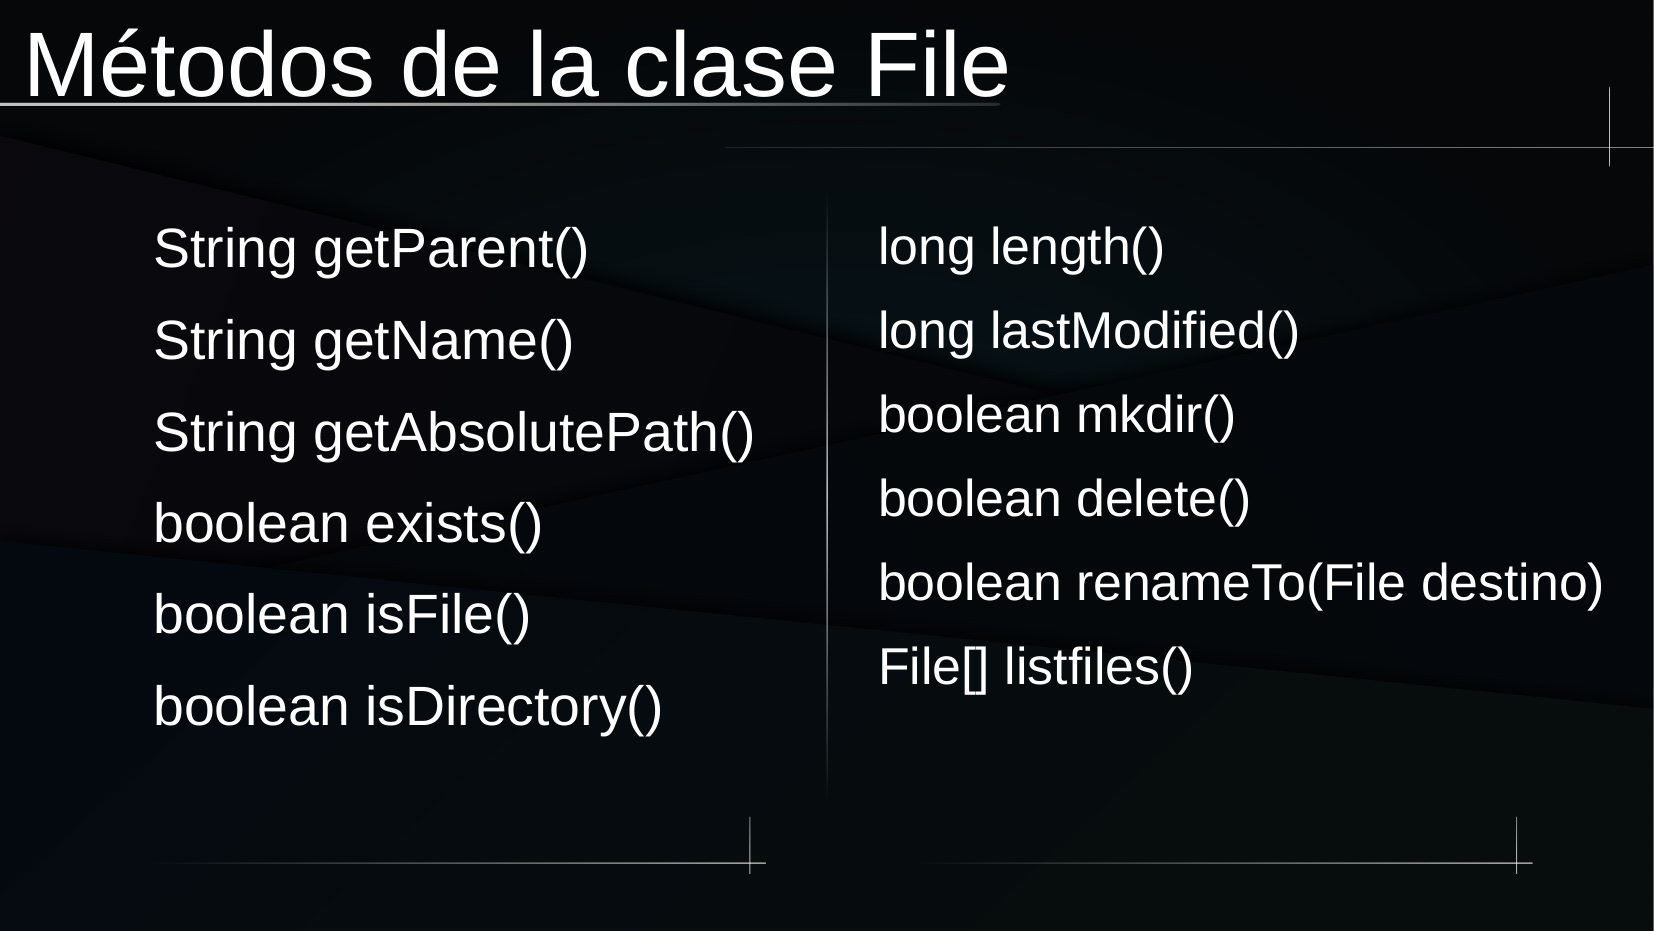

# Métodos de la clase File
String getParent()
String getName()
String getAbsolutePath()
boolean exists()
boolean isFile()
boolean isDirectory()
long length()
long lastModified()
boolean mkdir()
boolean delete()
boolean renameTo(File destino)
File[] listfiles()